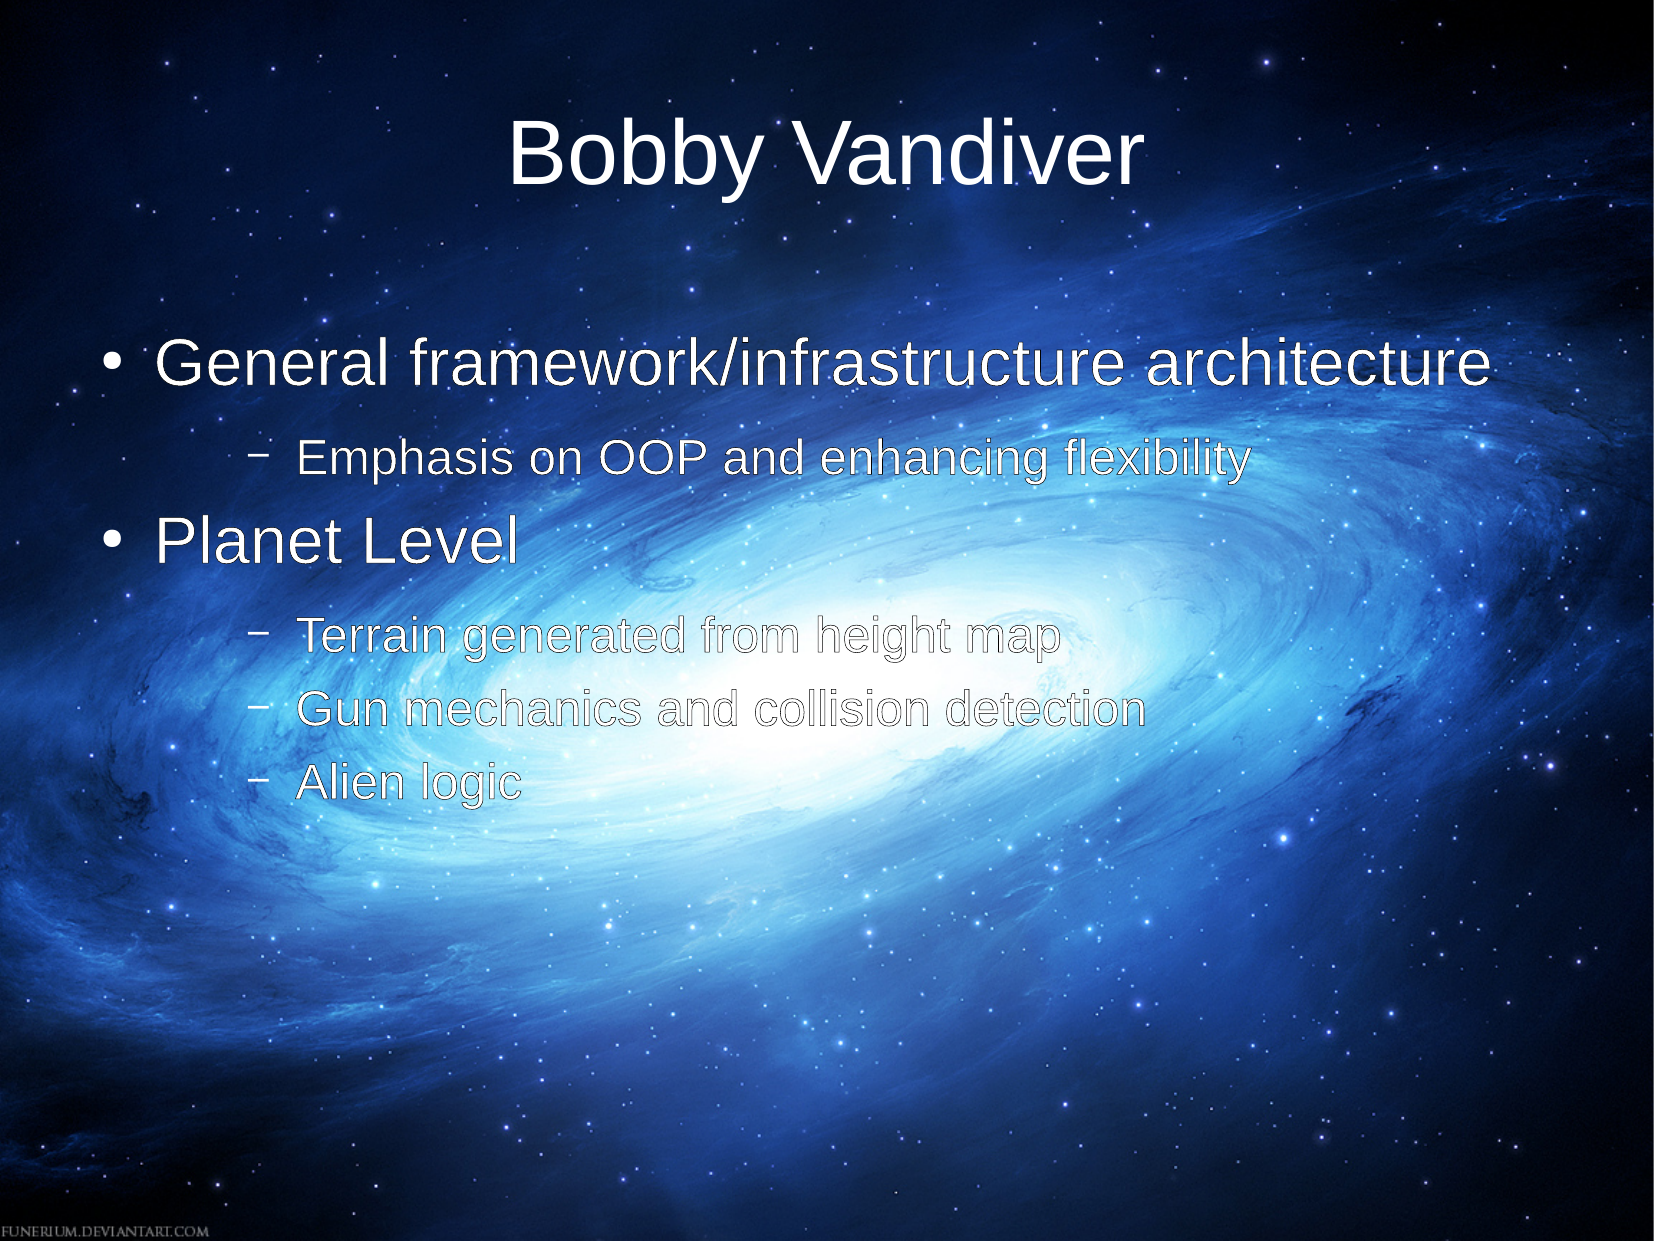

# Bobby Vandiver
General framework/infrastructure architecture
Emphasis on OOP and enhancing flexibility
Planet Level
Terrain generated from height map
Gun mechanics and collision detection
Alien logic